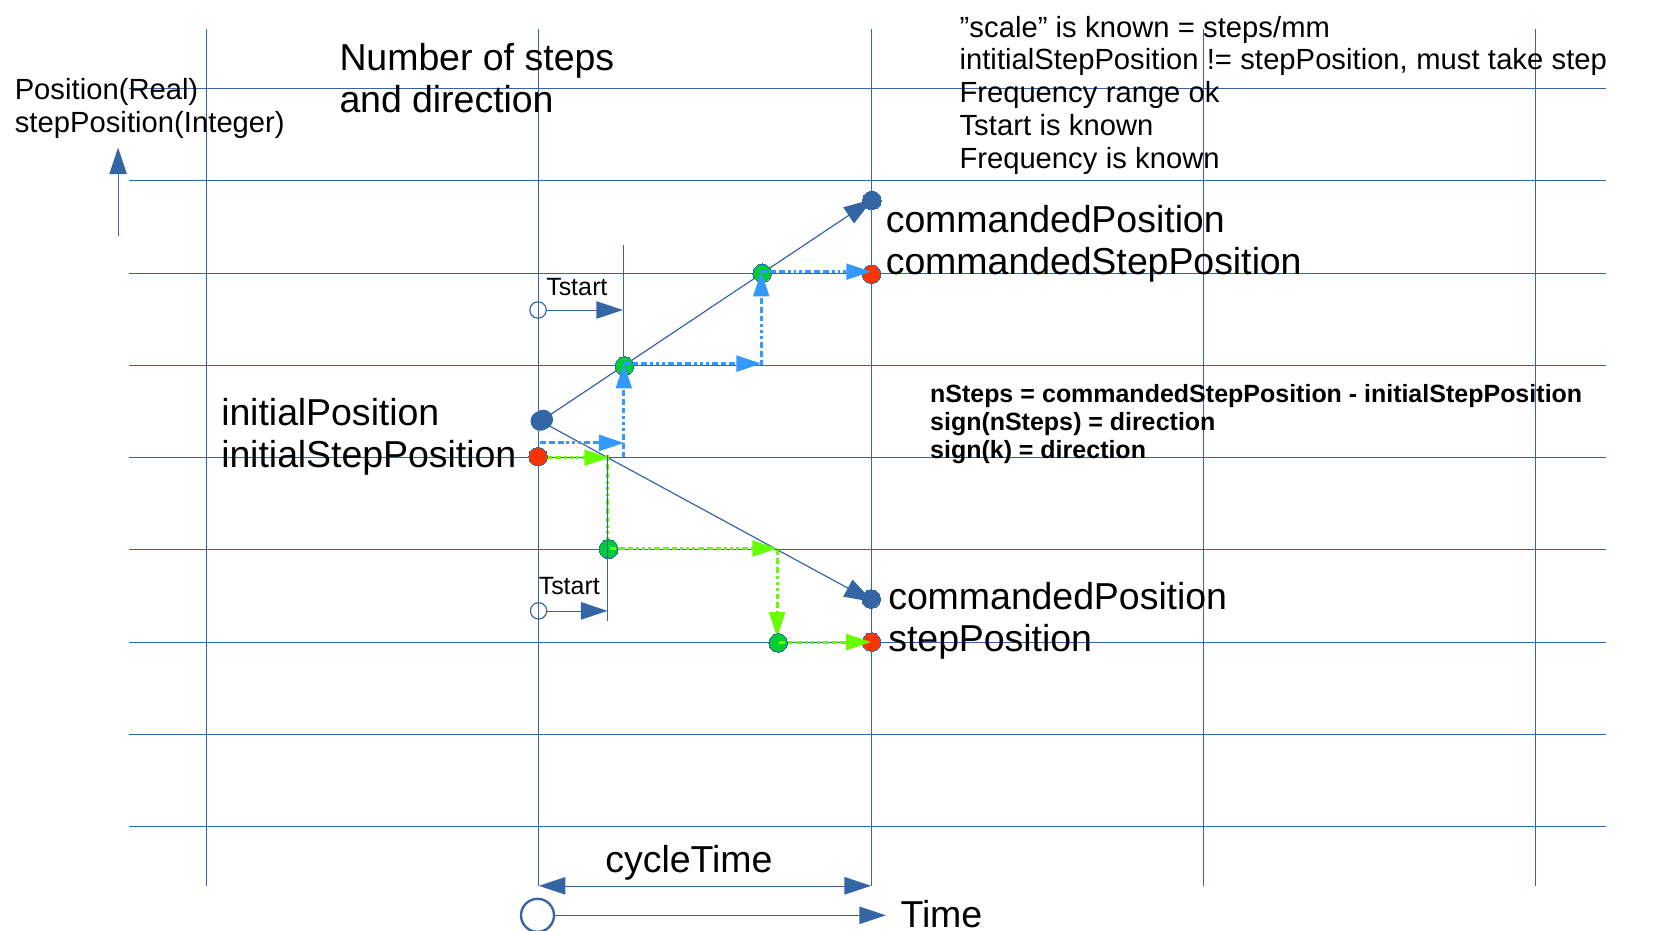

”scale” is known = steps/mm
intitialStepPosition != stepPosition, must take step
Frequency range ok
Tstart is known
Frequency is known
Number of steps
and direction
Position(Real)
stepPosition(Integer)
commandedPosition
commandedStepPosition
Tstart
nSteps = commandedStepPosition - initialStepPosition
sign(nSteps) = direction
sign(k) = direction
initialPosition
initialStepPosition
Tstart
commandedPosition
stepPosition
cycleTime
Time